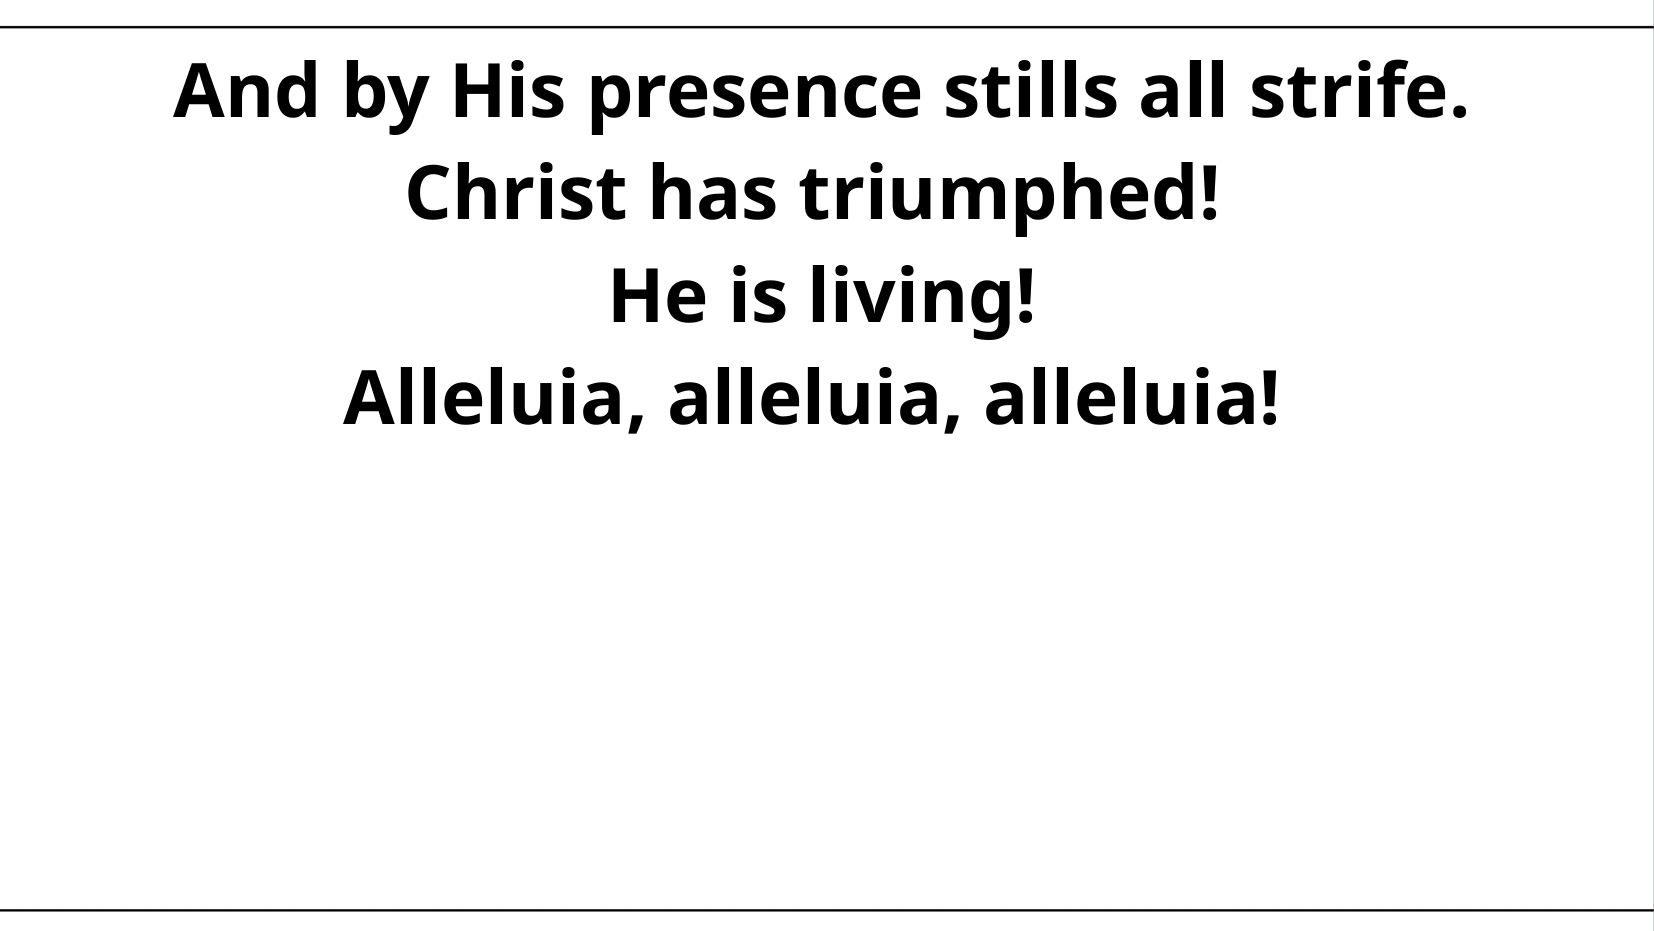

And by His presence stills all strife.
Christ has triumphed!
He is living!
Alleluia, alleluia, alleluia!